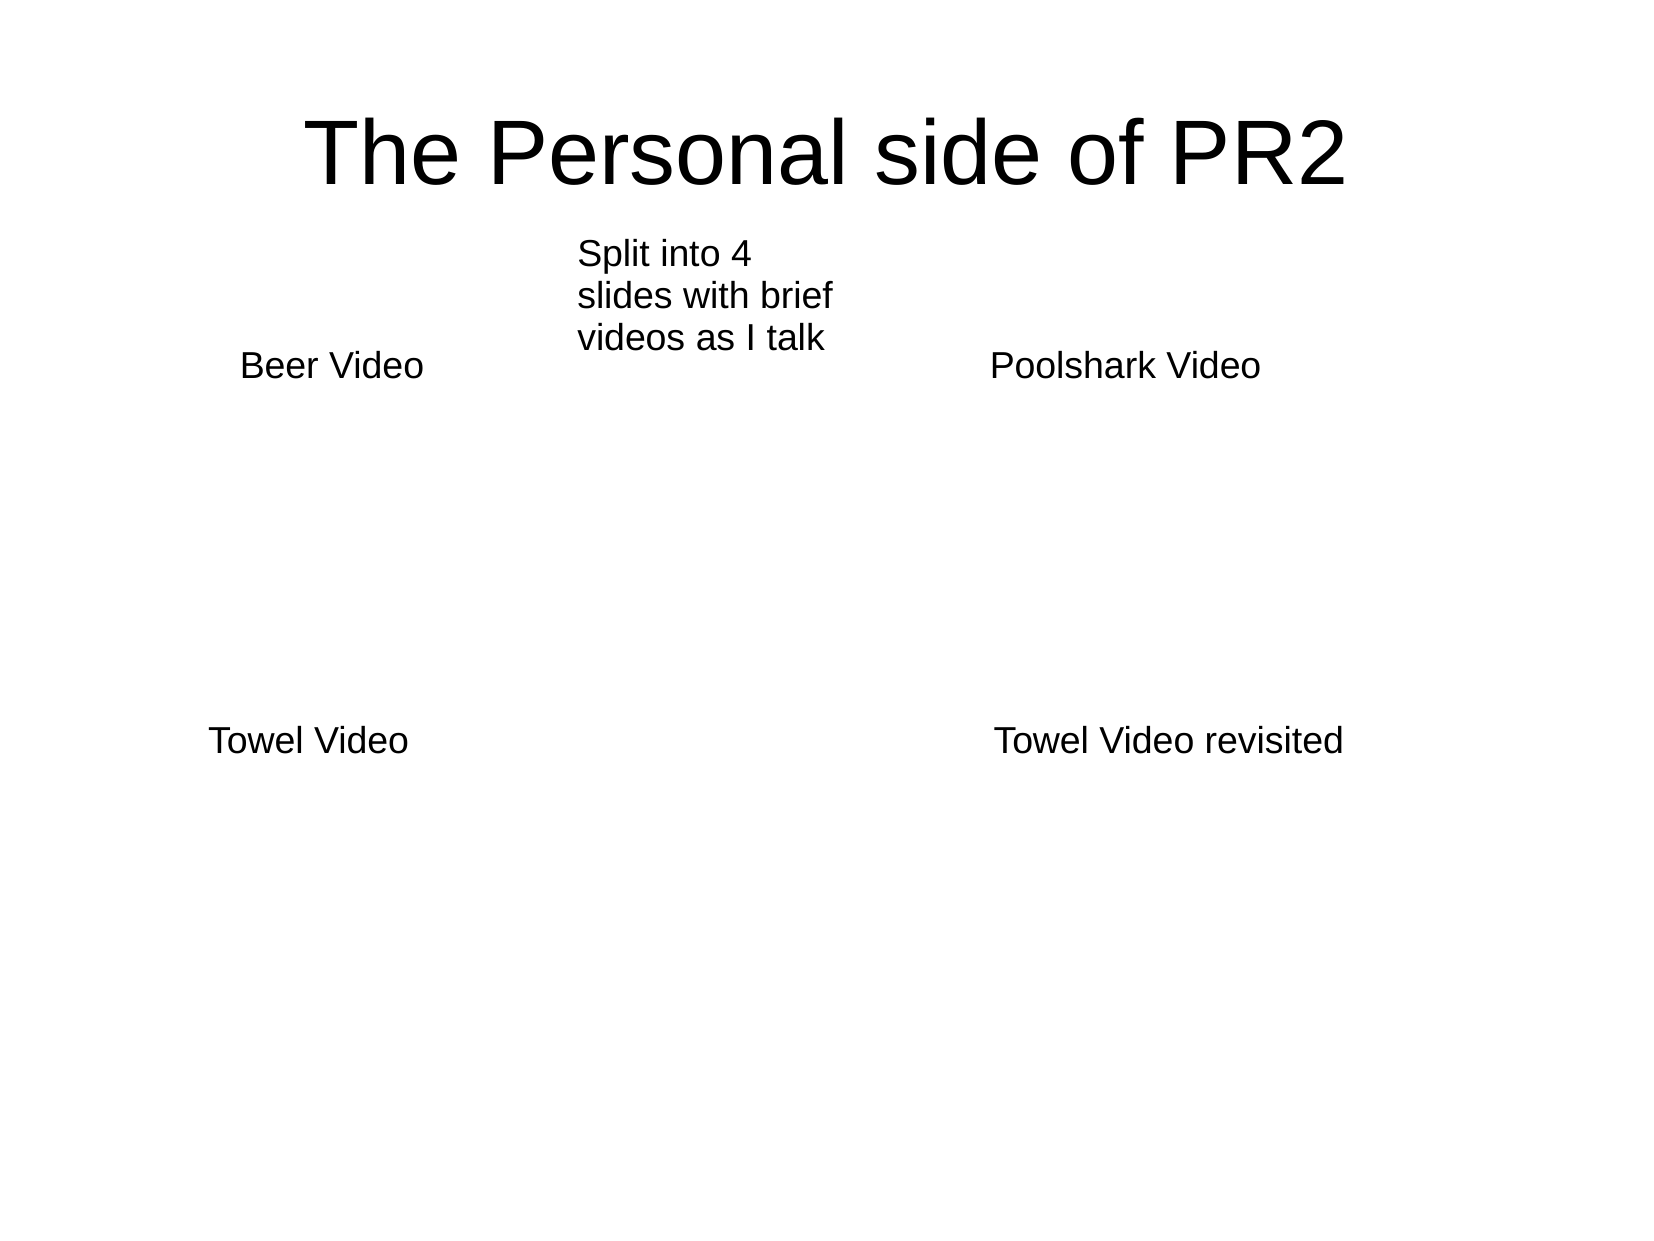

# The Personal side of PR2
Split into 4 slides with brief videos as I talk
Beer Video
Poolshark Video
Towel Video
Towel Video revisited